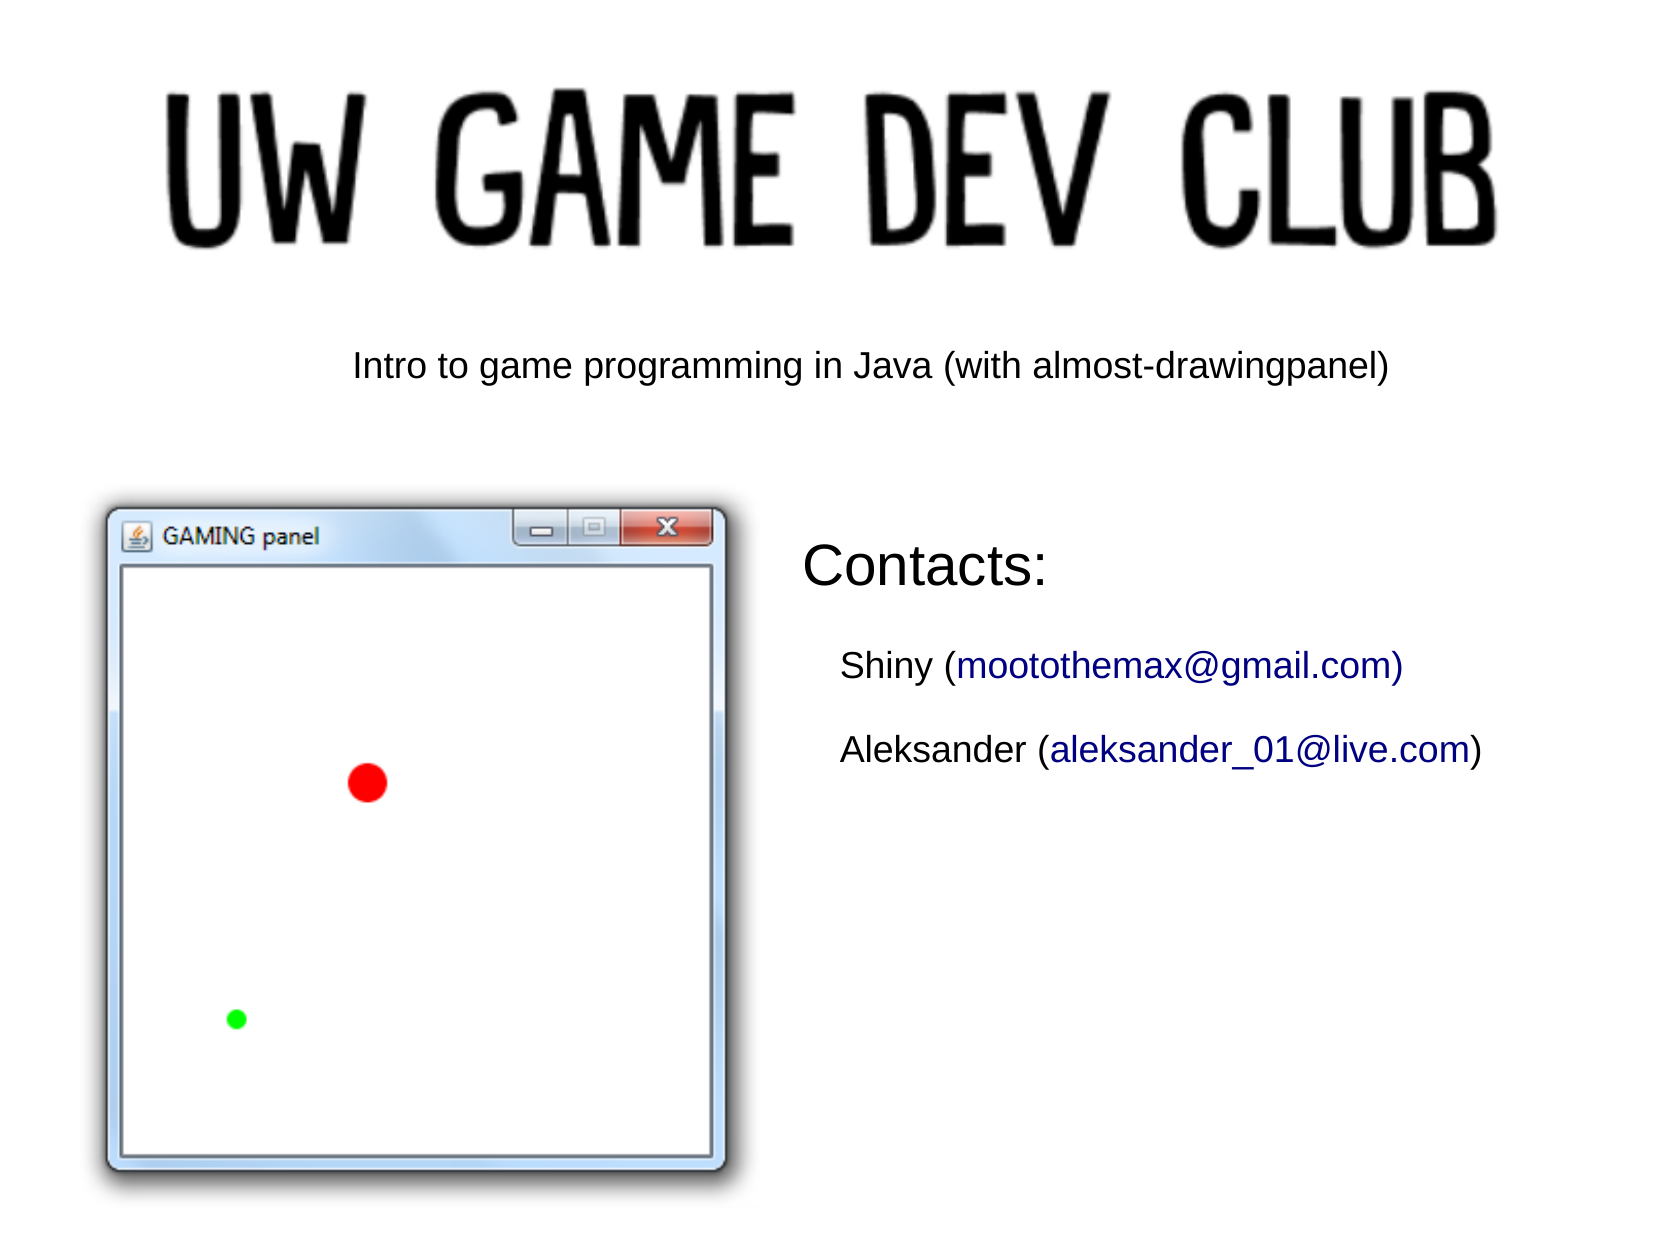

Intro to game programming in Java (with almost-drawingpanel)
Contacts:
Shiny (mootothemax@gmail.com)
Aleksander (aleksander_01@live.com)